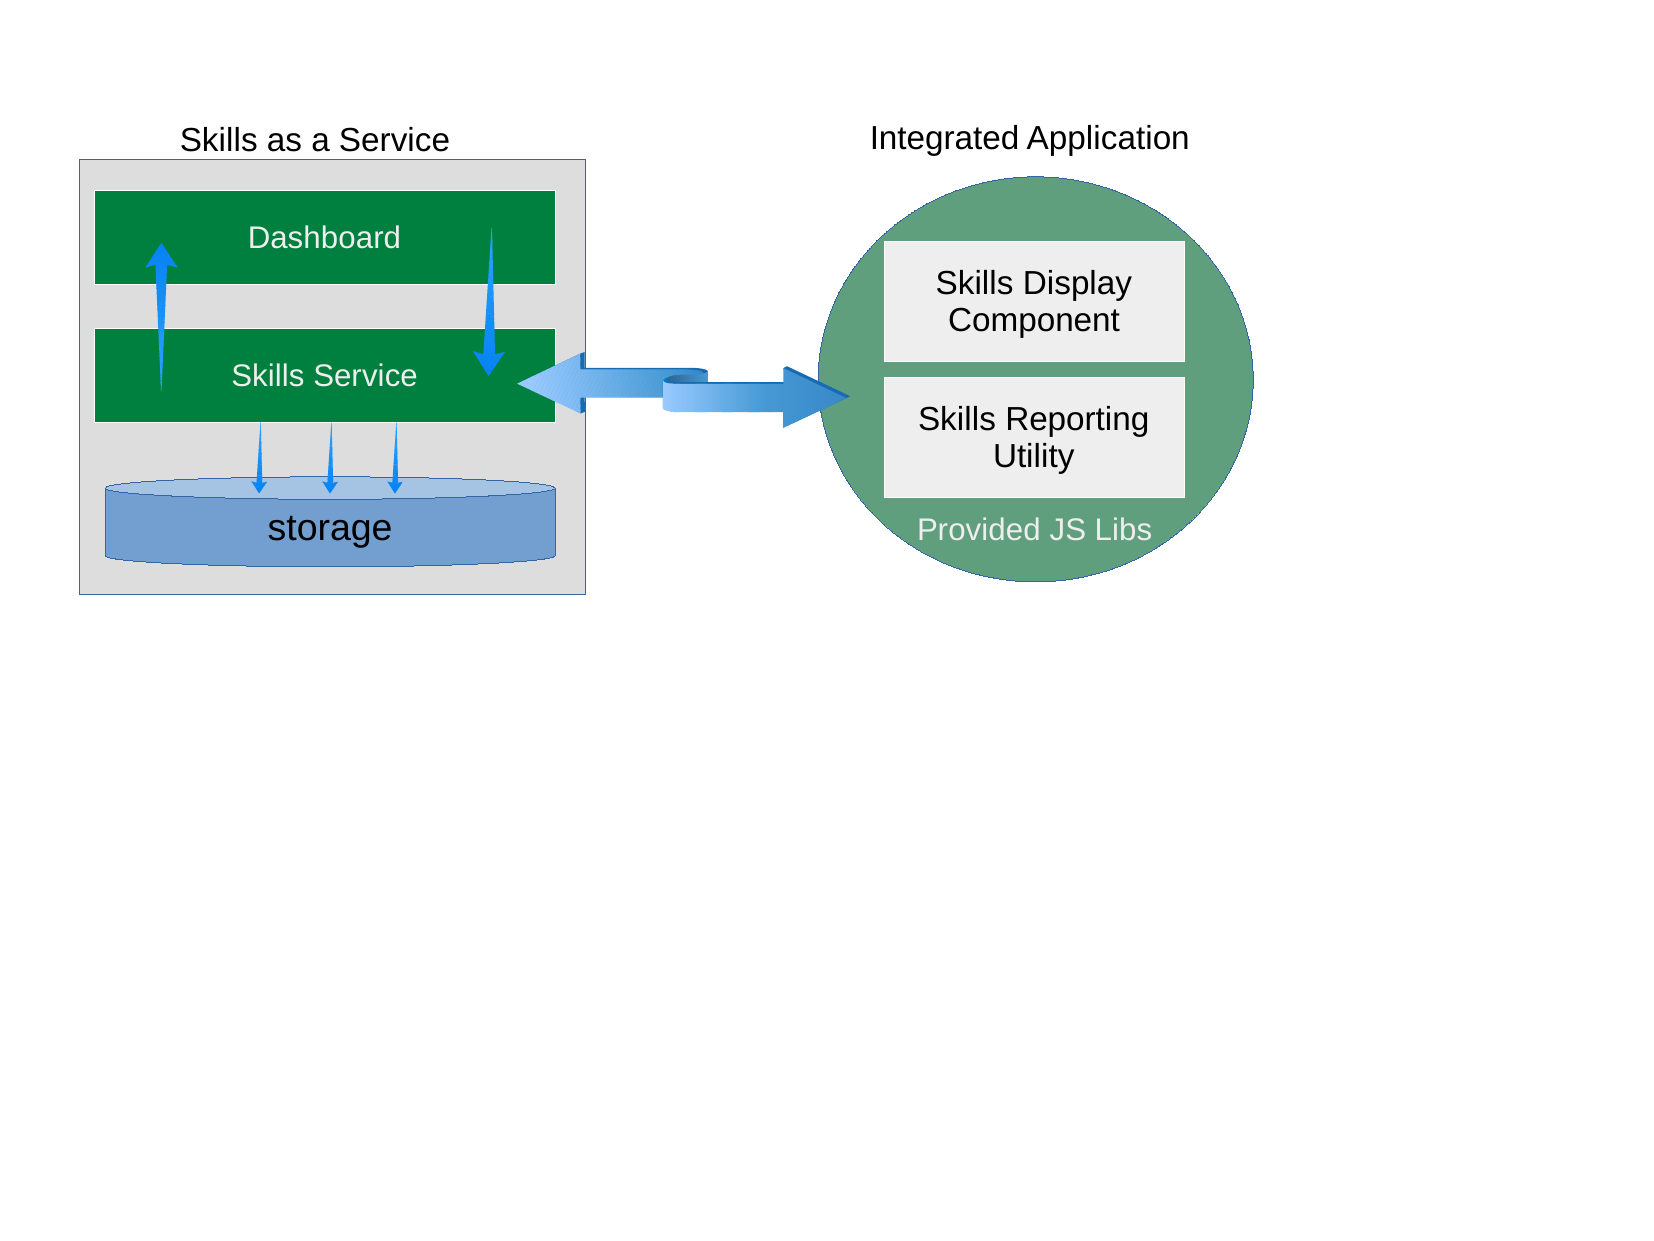

Integrated Application
Skills as a Service
Dashboard
Skills Display
Component
Skills Service
Skills Reporting
Utility
storage
Provided JS Libs